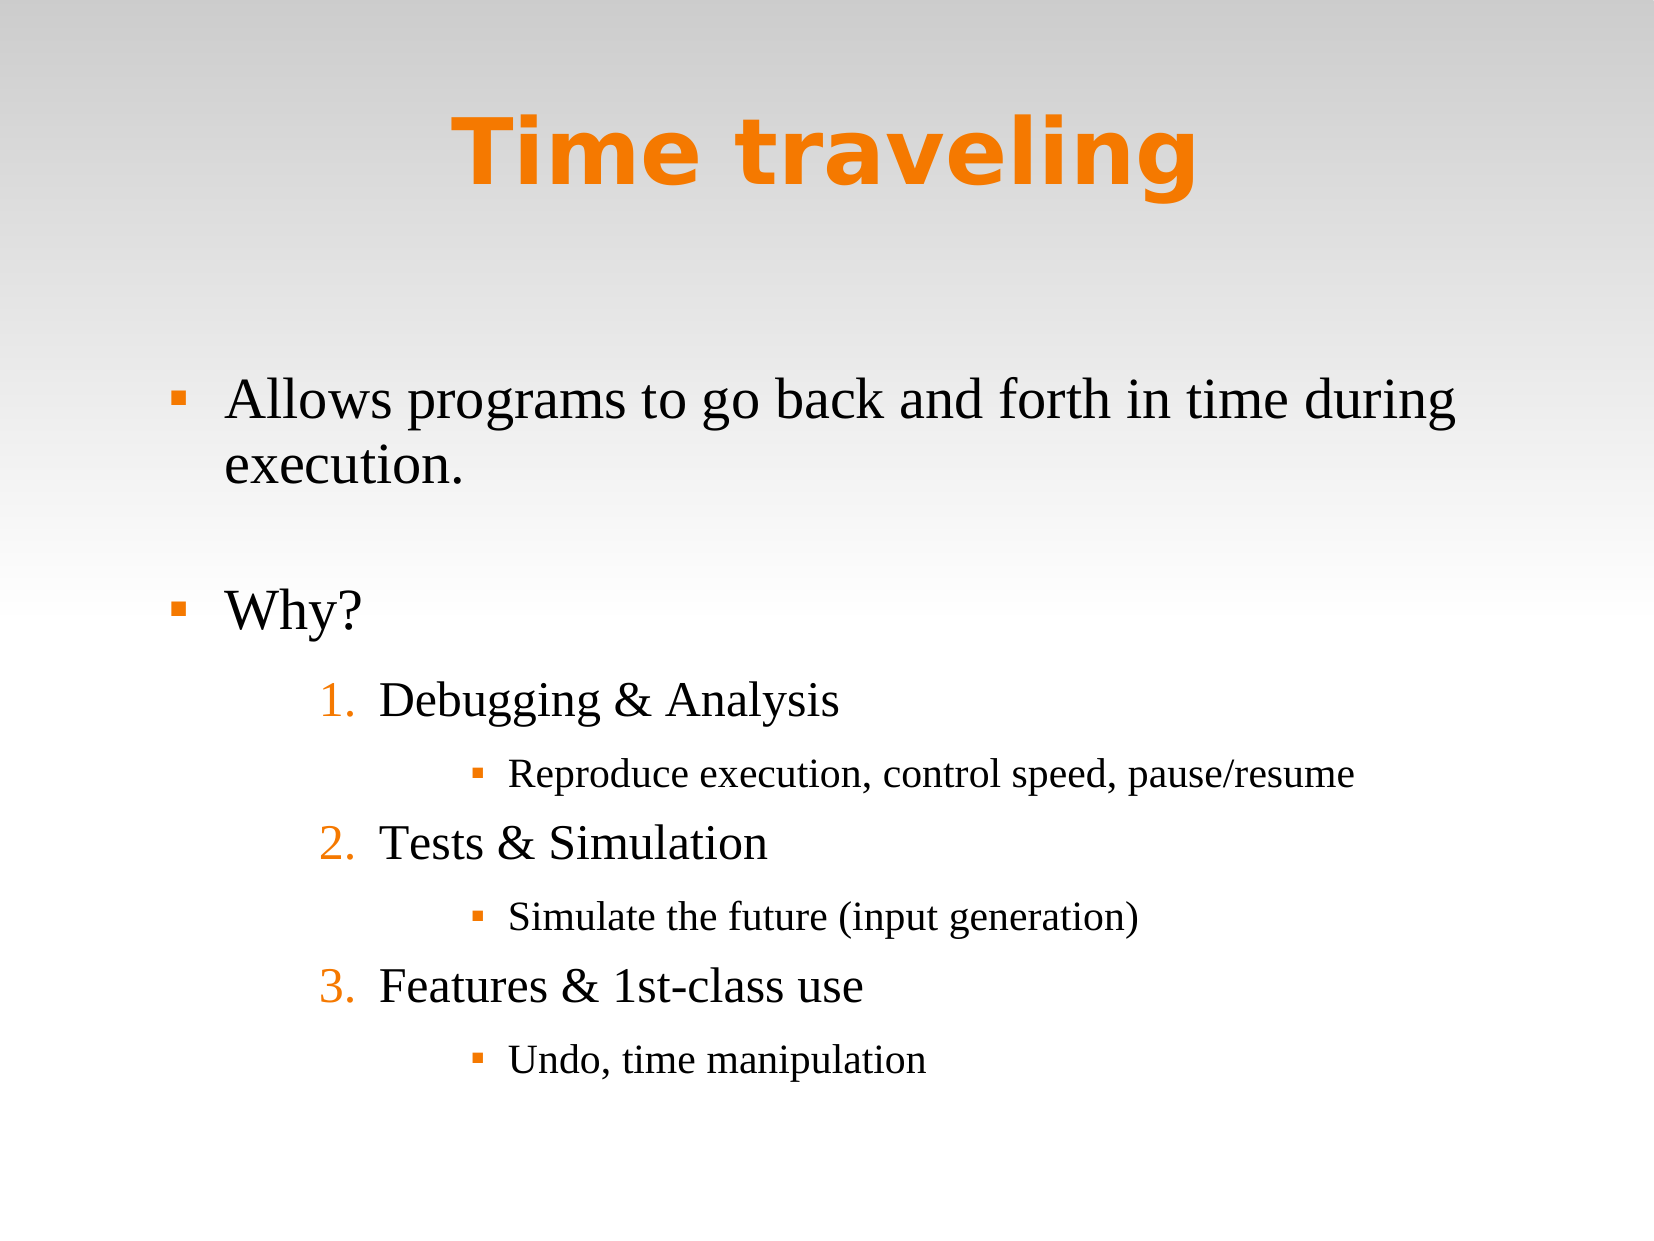

# Time traveling
Allows programs to go back and forth in time during execution.
Why?
 Debugging & Analysis
Reproduce execution, control speed, pause/resume
 Tests & Simulation
Simulate the future (input generation)
 Features & 1st-class use
Undo, time manipulation